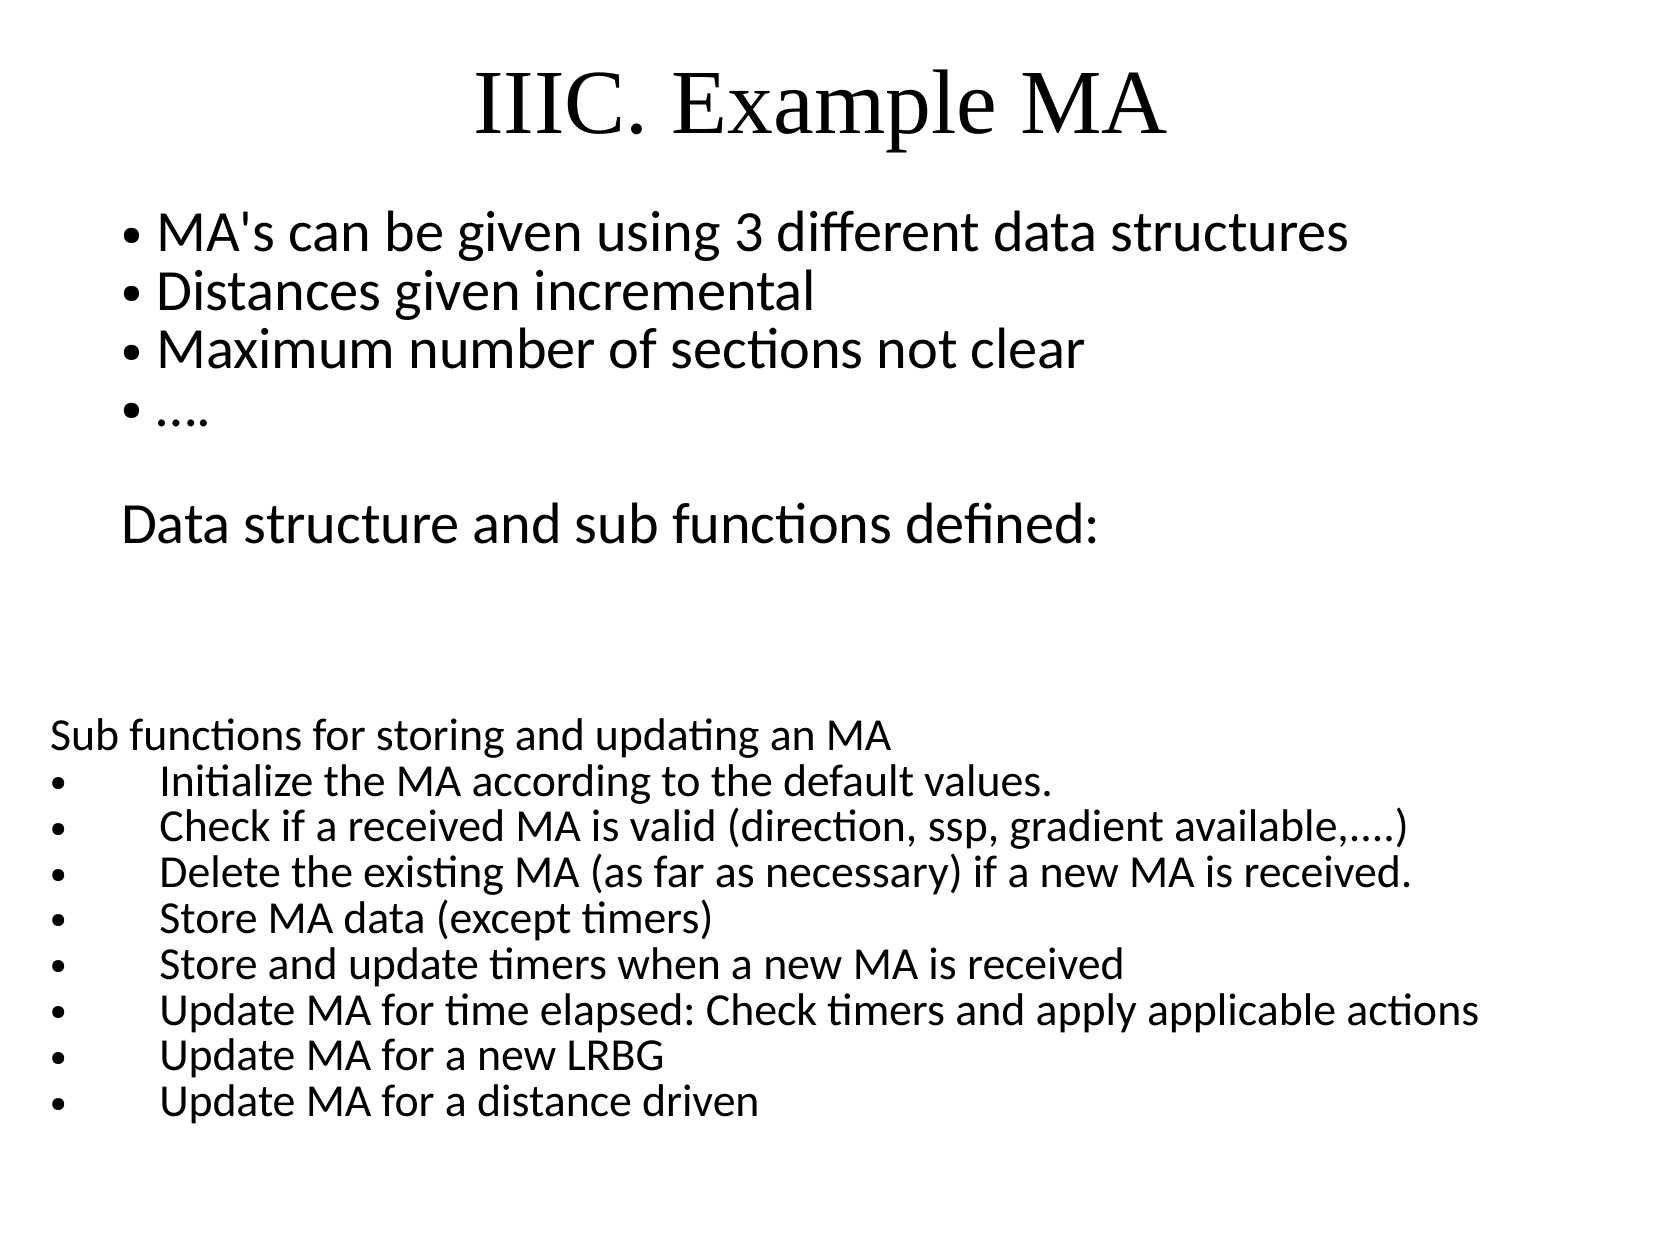

# IIIC. Example MA
MA's can be given using 3 different data structures
Distances given incremental
Maximum number of sections not clear
….
Data structure and sub functions defined:
Sub functions for storing and updating an MA
	Initialize the MA according to the default values.
	Check if a received MA is valid (direction, ssp, gradient available,....)
	Delete the existing MA (as far as necessary) if a new MA is received.
	Store MA data (except timers)
	Store and update timers when a new MA is received
	Update MA for time elapsed: Check timers and apply applicable actions
	Update MA for a new LRBG
	Update MA for a distance driven